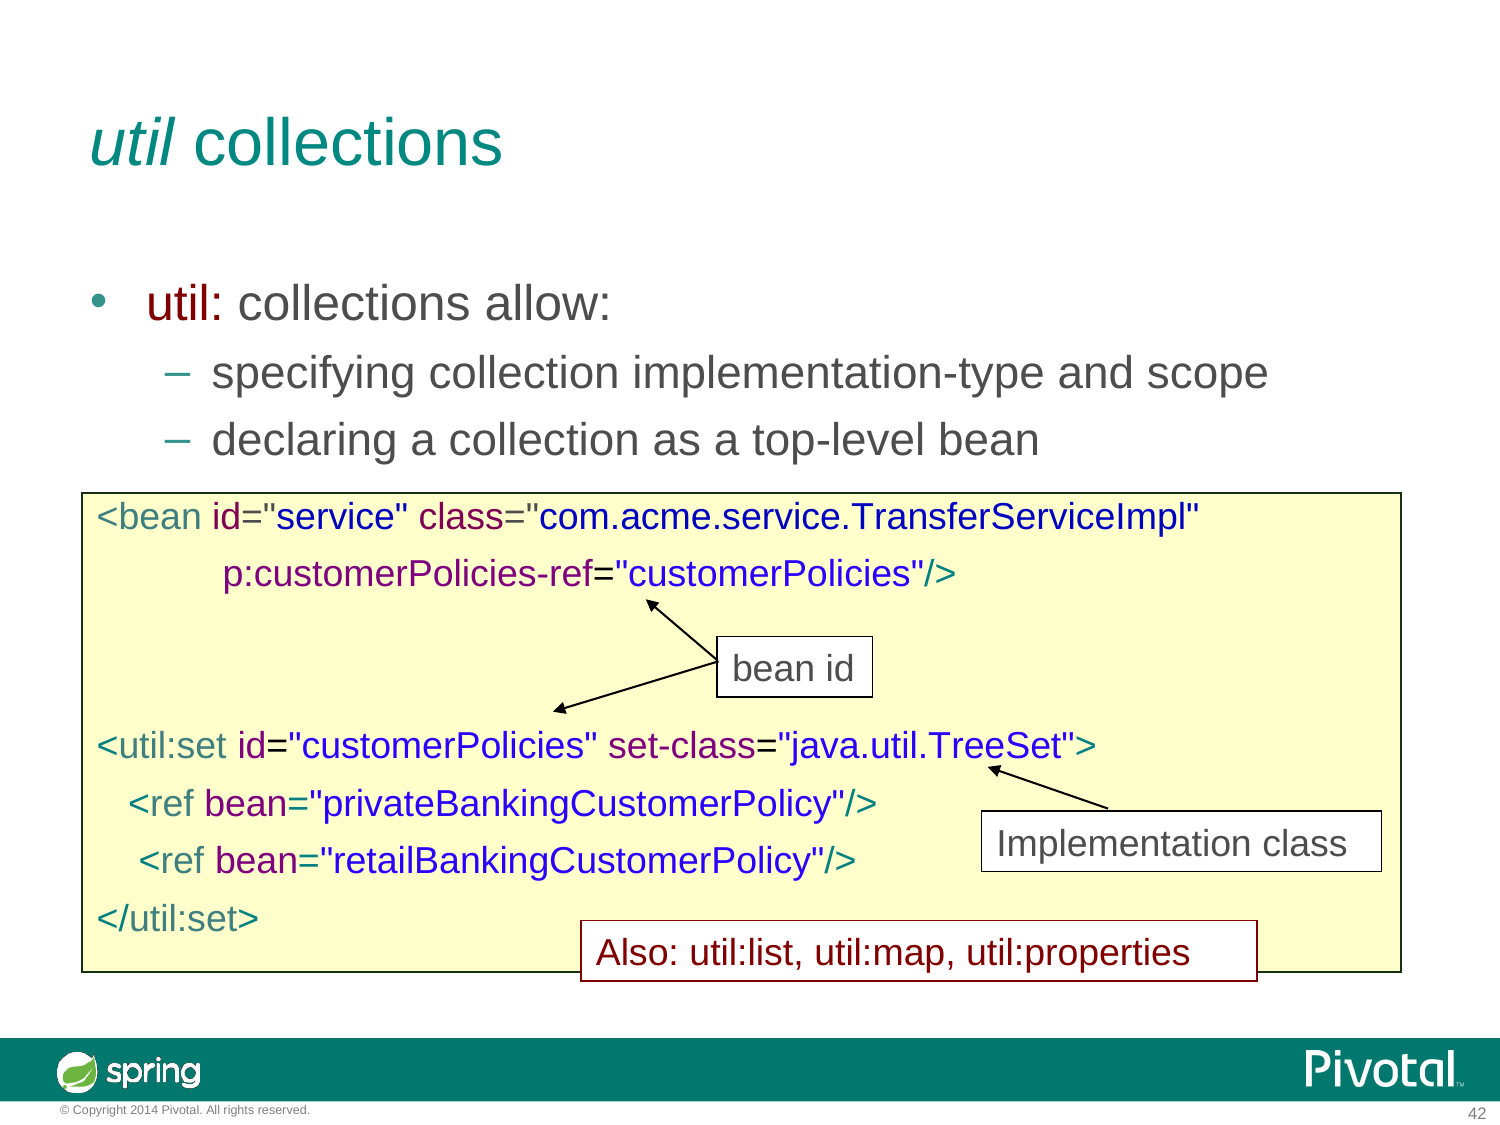

# util collections
util: collections allow:
specifying collection implementation-type and scope
declaring a collection as a top-level bean
<bean id="service" class="com.acme.service.TransferServiceImpl"
 p:customerPolicies-ref="customerPolicies"/>
<util:set id="customerPolicies" set-class="java.util.TreeSet">
 <ref bean="privateBankingCustomerPolicy"/>
 <ref bean="retailBankingCustomerPolicy"/>
</util:set>
bean id
Implementation class
Also: util:list, util:map, util:properties